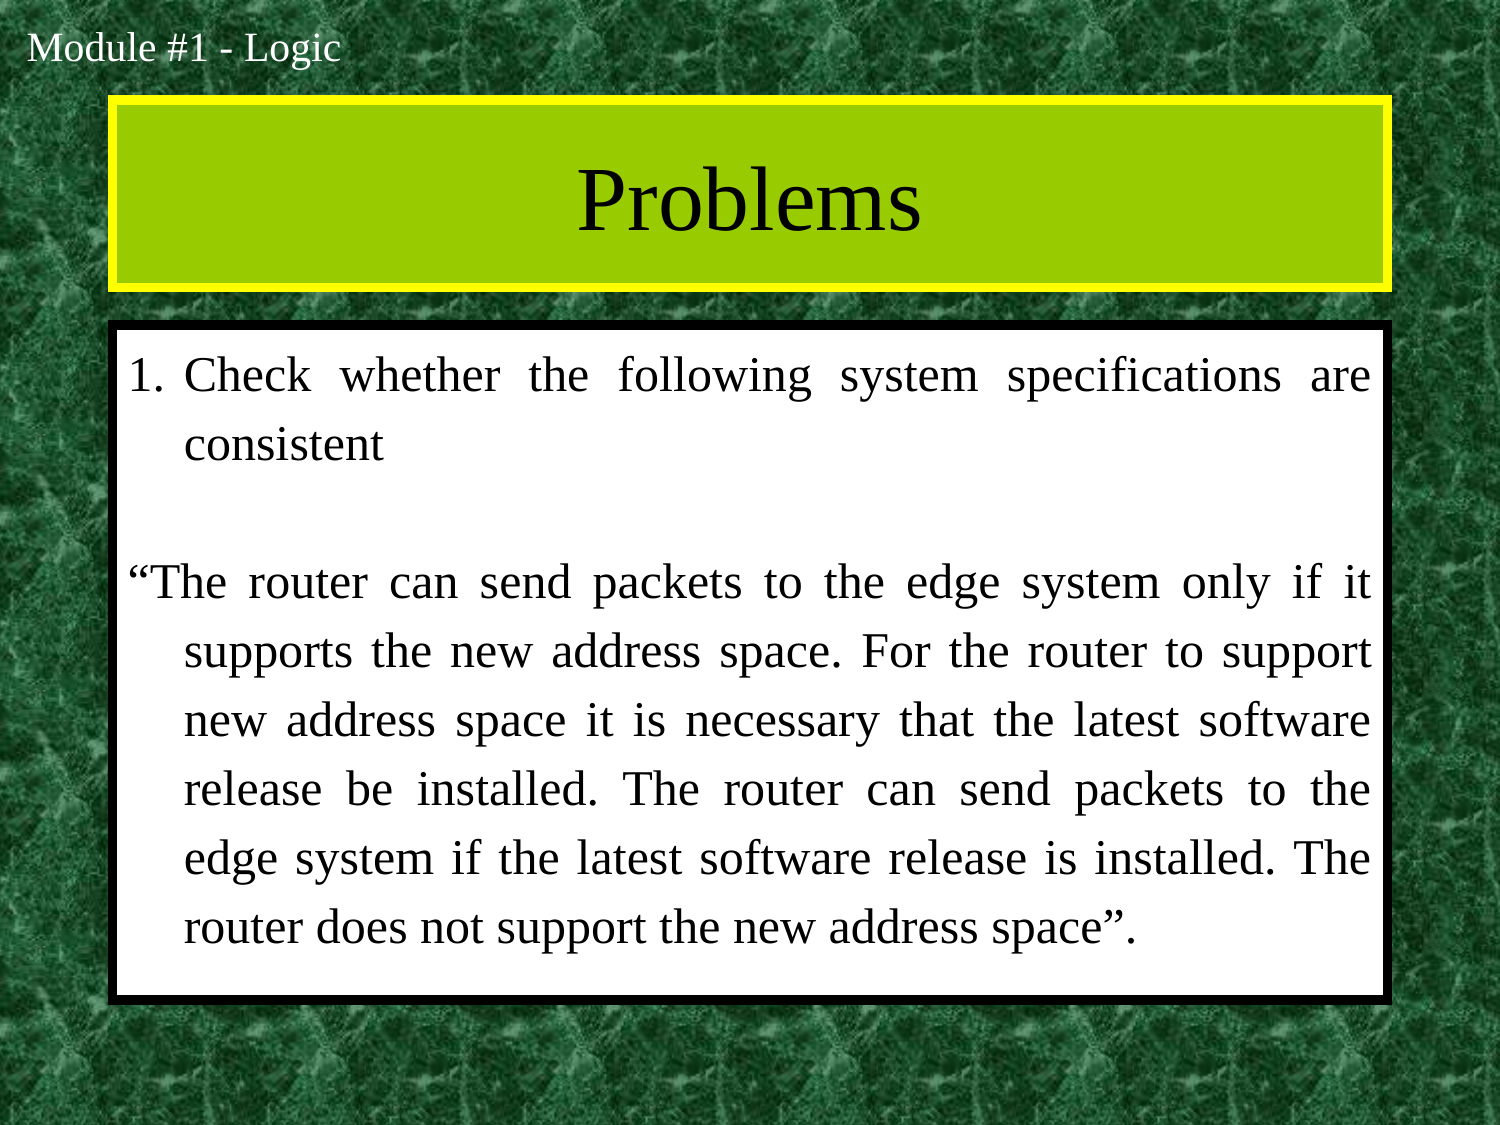

# Problems
Check whether the following system specifications are consistent
“The router can send packets to the edge system only if it supports the new address space. For the router to support new address space it is necessary that the latest software release be installed. The router can send packets to the edge system if the latest software release is installed. The router does not support the new address space”.